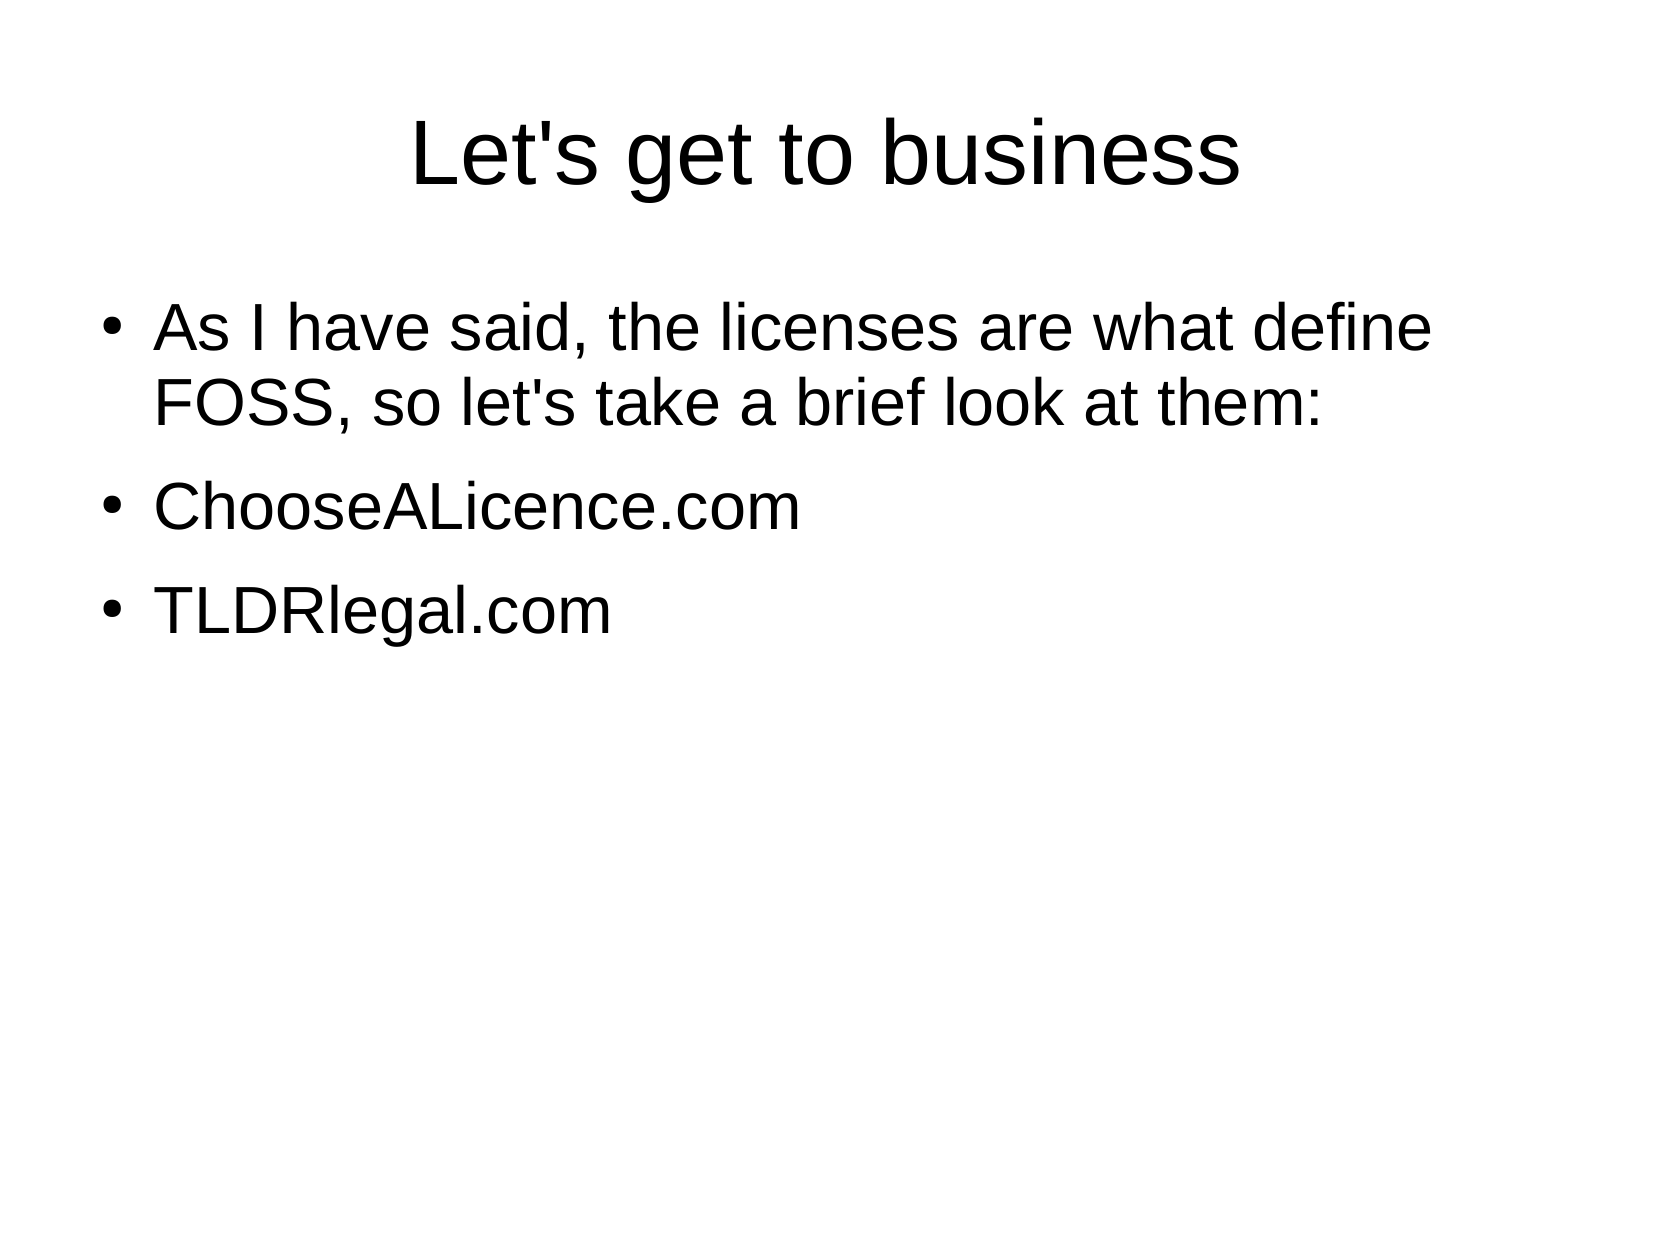

# Let's get to business
As I have said, the licenses are what define FOSS, so let's take a brief look at them:
ChooseALicence.com
TLDRlegal.com